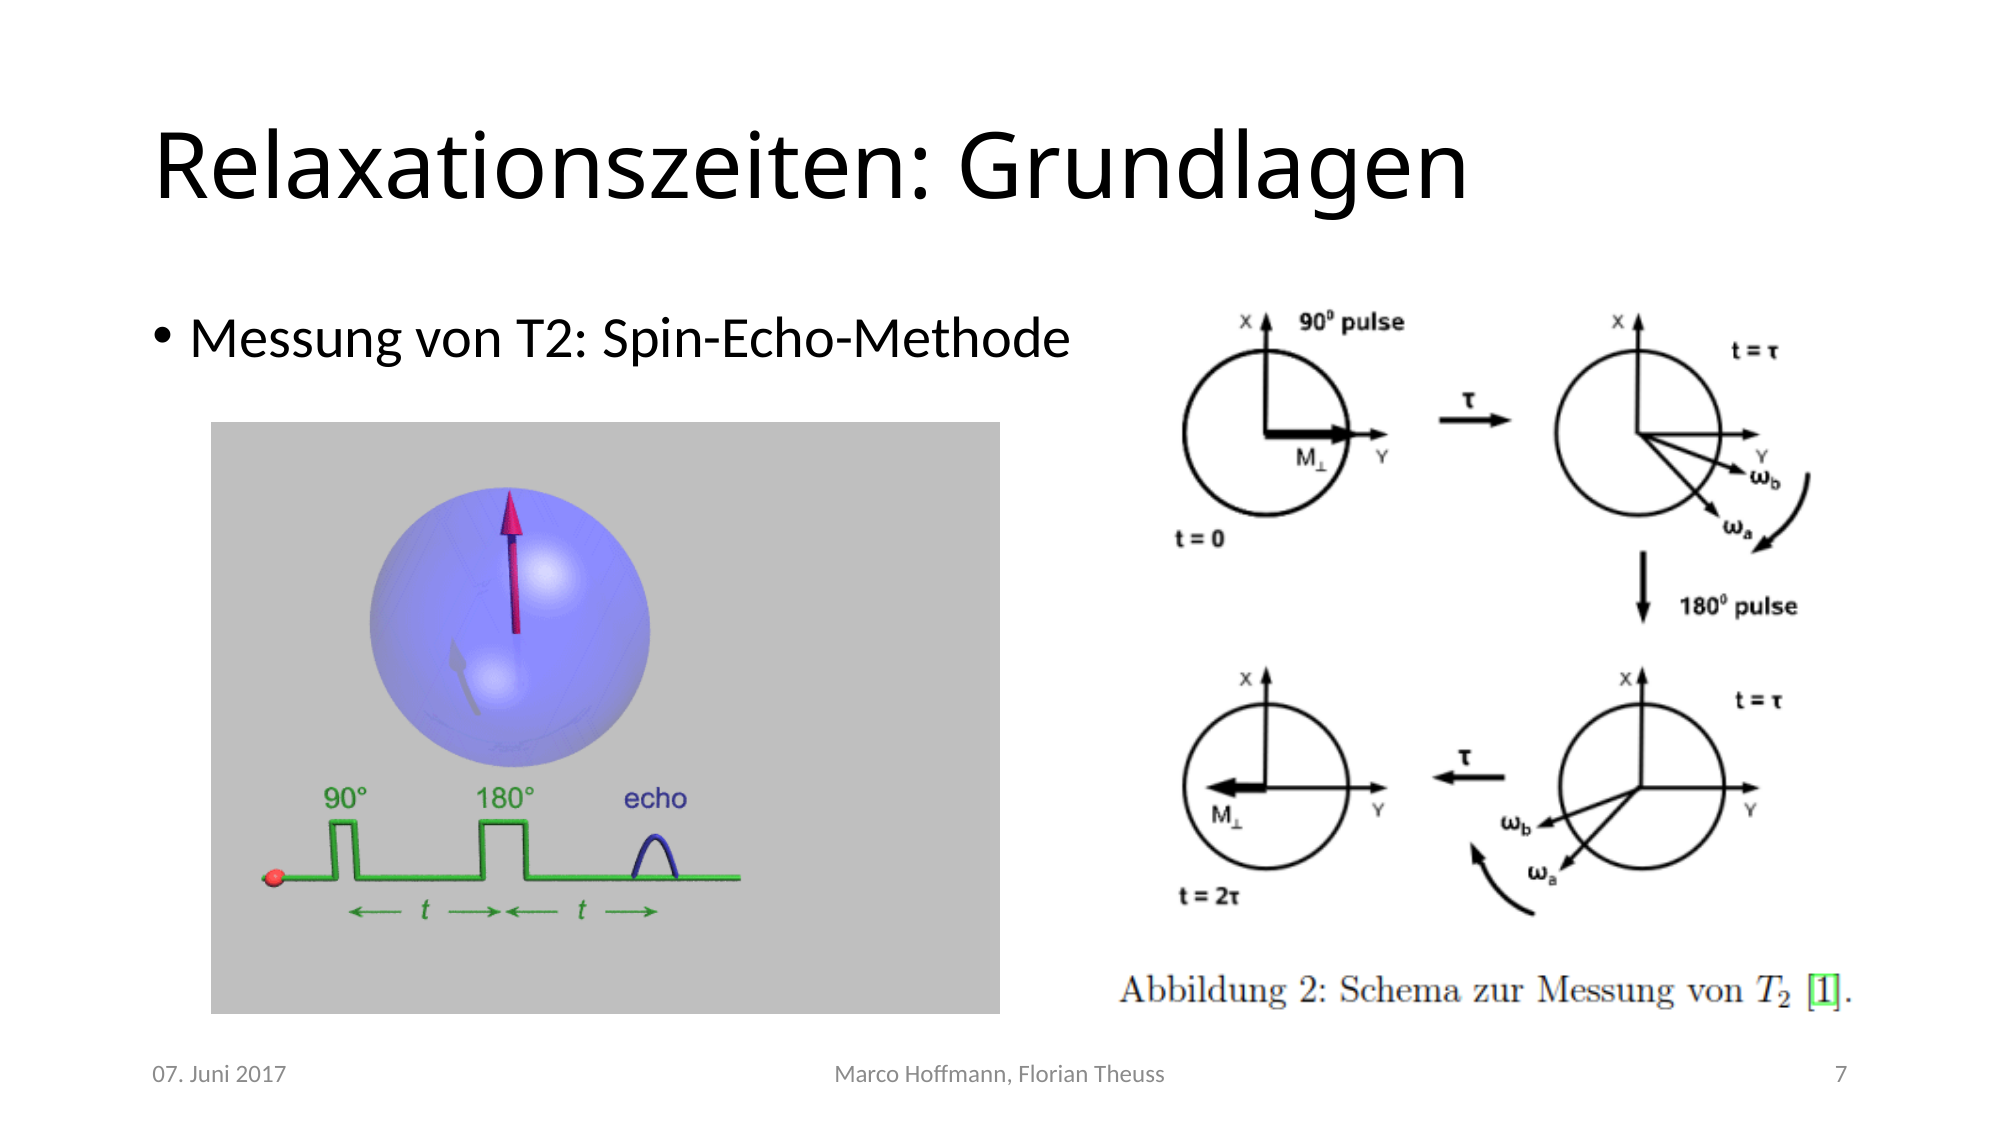

Relaxationszeiten: Grundlagen
# Messung von T2: Spin-Echo-Methode
07. Juni 2017
Marco Hoffmann, Florian Theuss